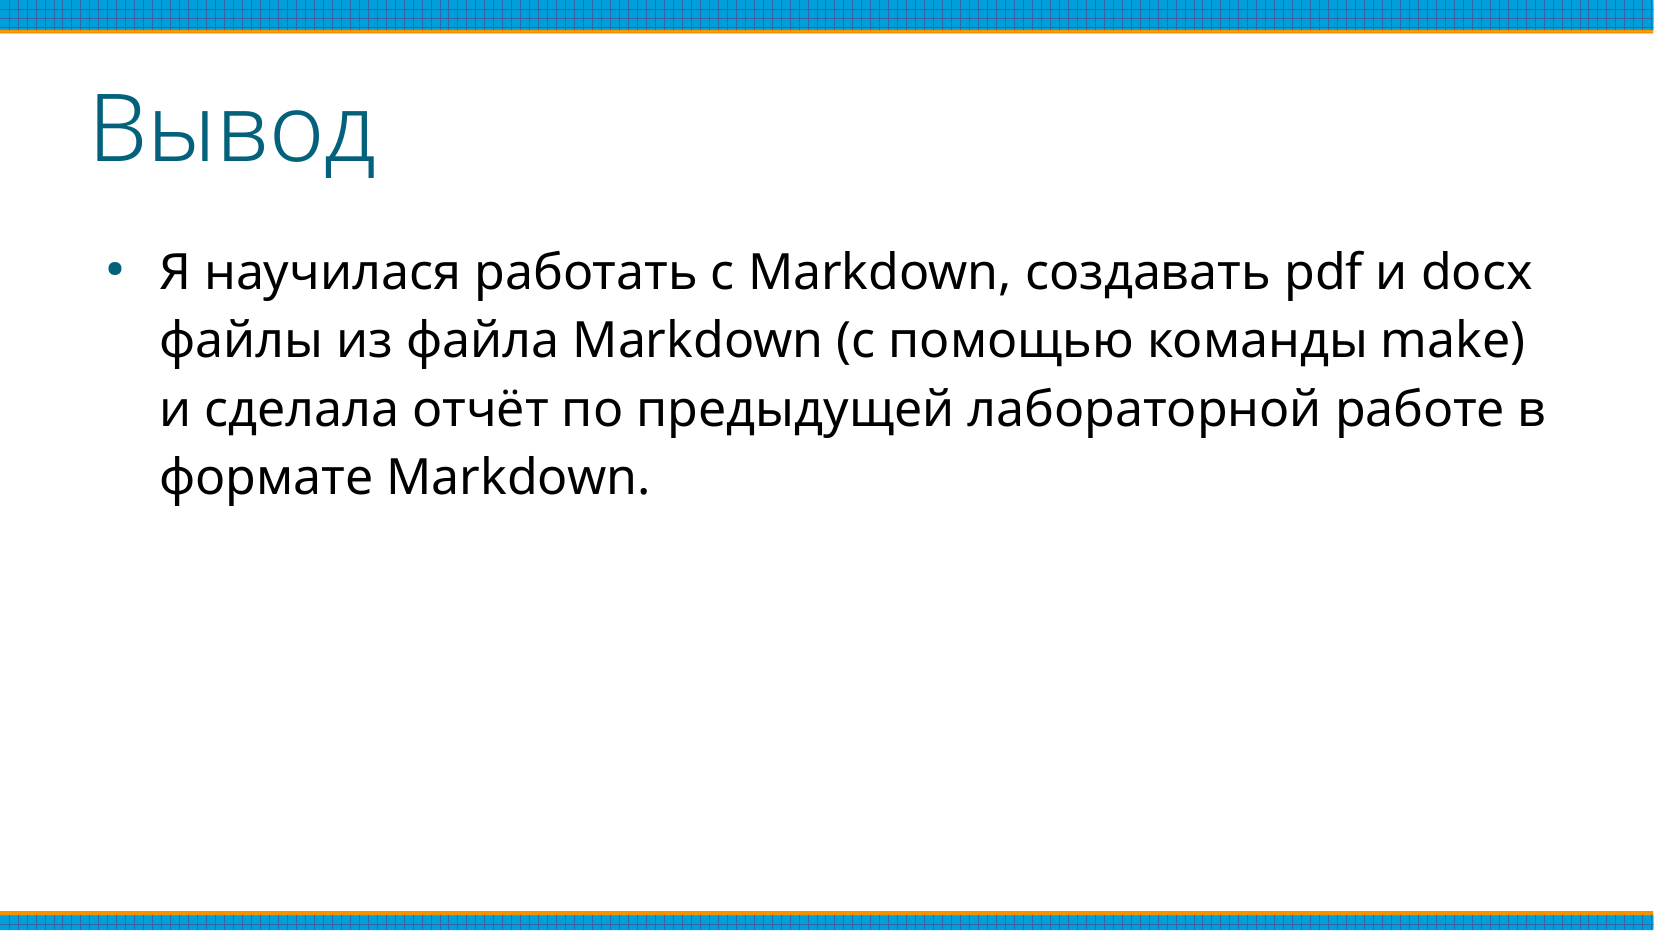

# Вывод
Я научилася работать с Markdown, создавать pdf и docx файлы из файла Markdown (с помощью команды make) и сделала отчёт по предыдущей лабораторной работе в формате Markdown.